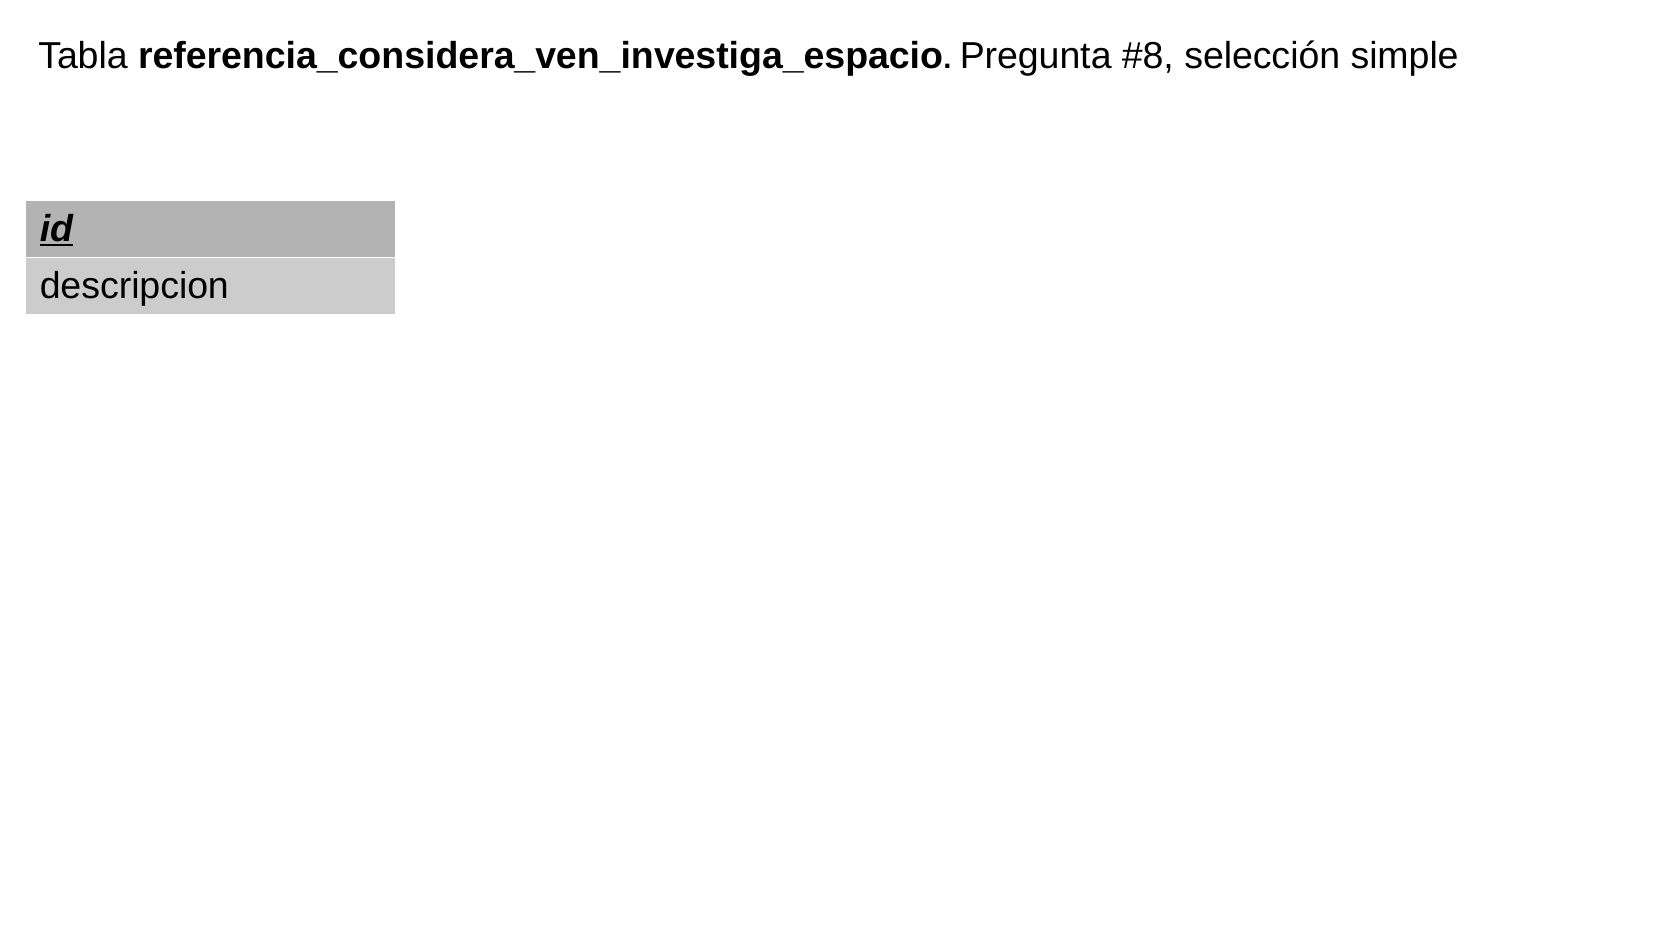

Tabla referencia_considera_ven_investiga_espacio. Pregunta #8, selección simple
| id |
| --- |
| descripcion |